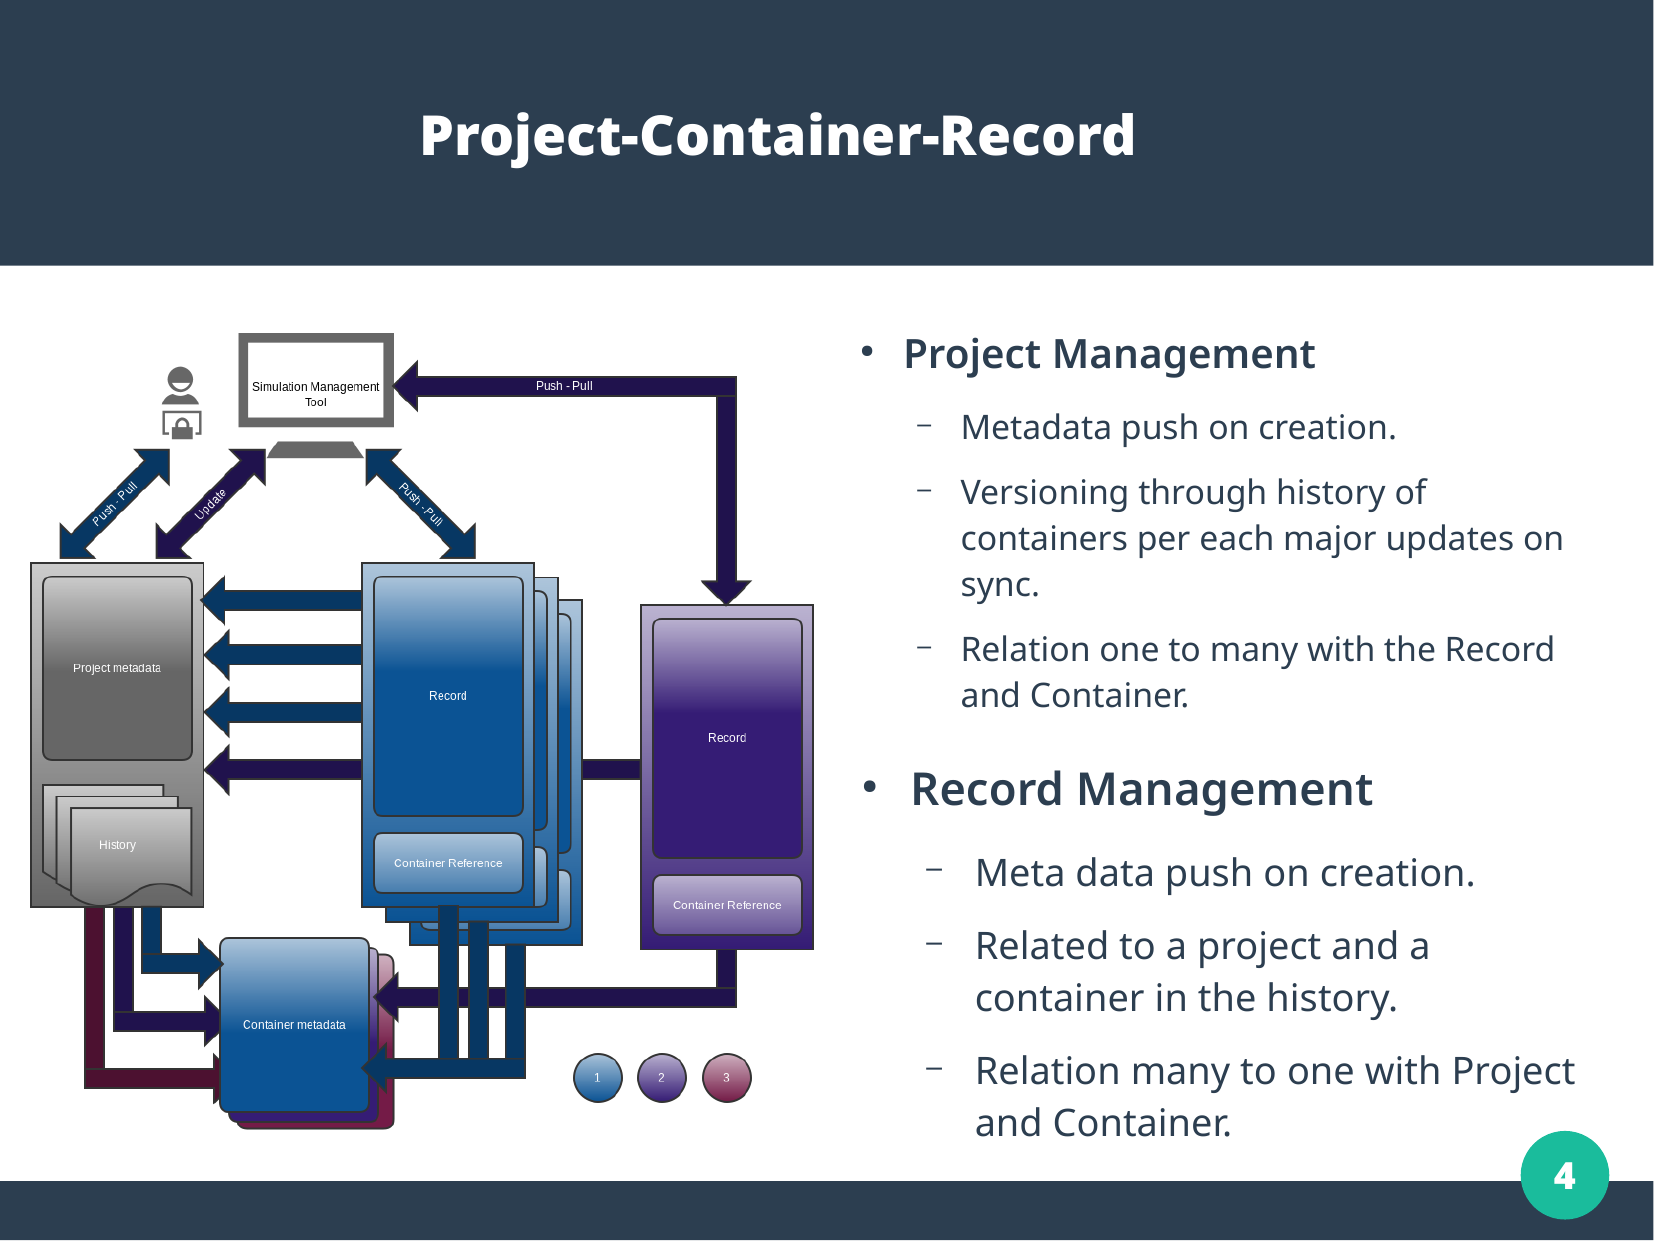

# Project-Container-Record
Project Management
Metadata push on creation.
Versioning through history of containers per each major updates on sync.
Relation one to many with the Record and Container.
Record Management
Meta data push on creation.
Related to a project and a container in the history.
Relation many to one with Project and Container.
4